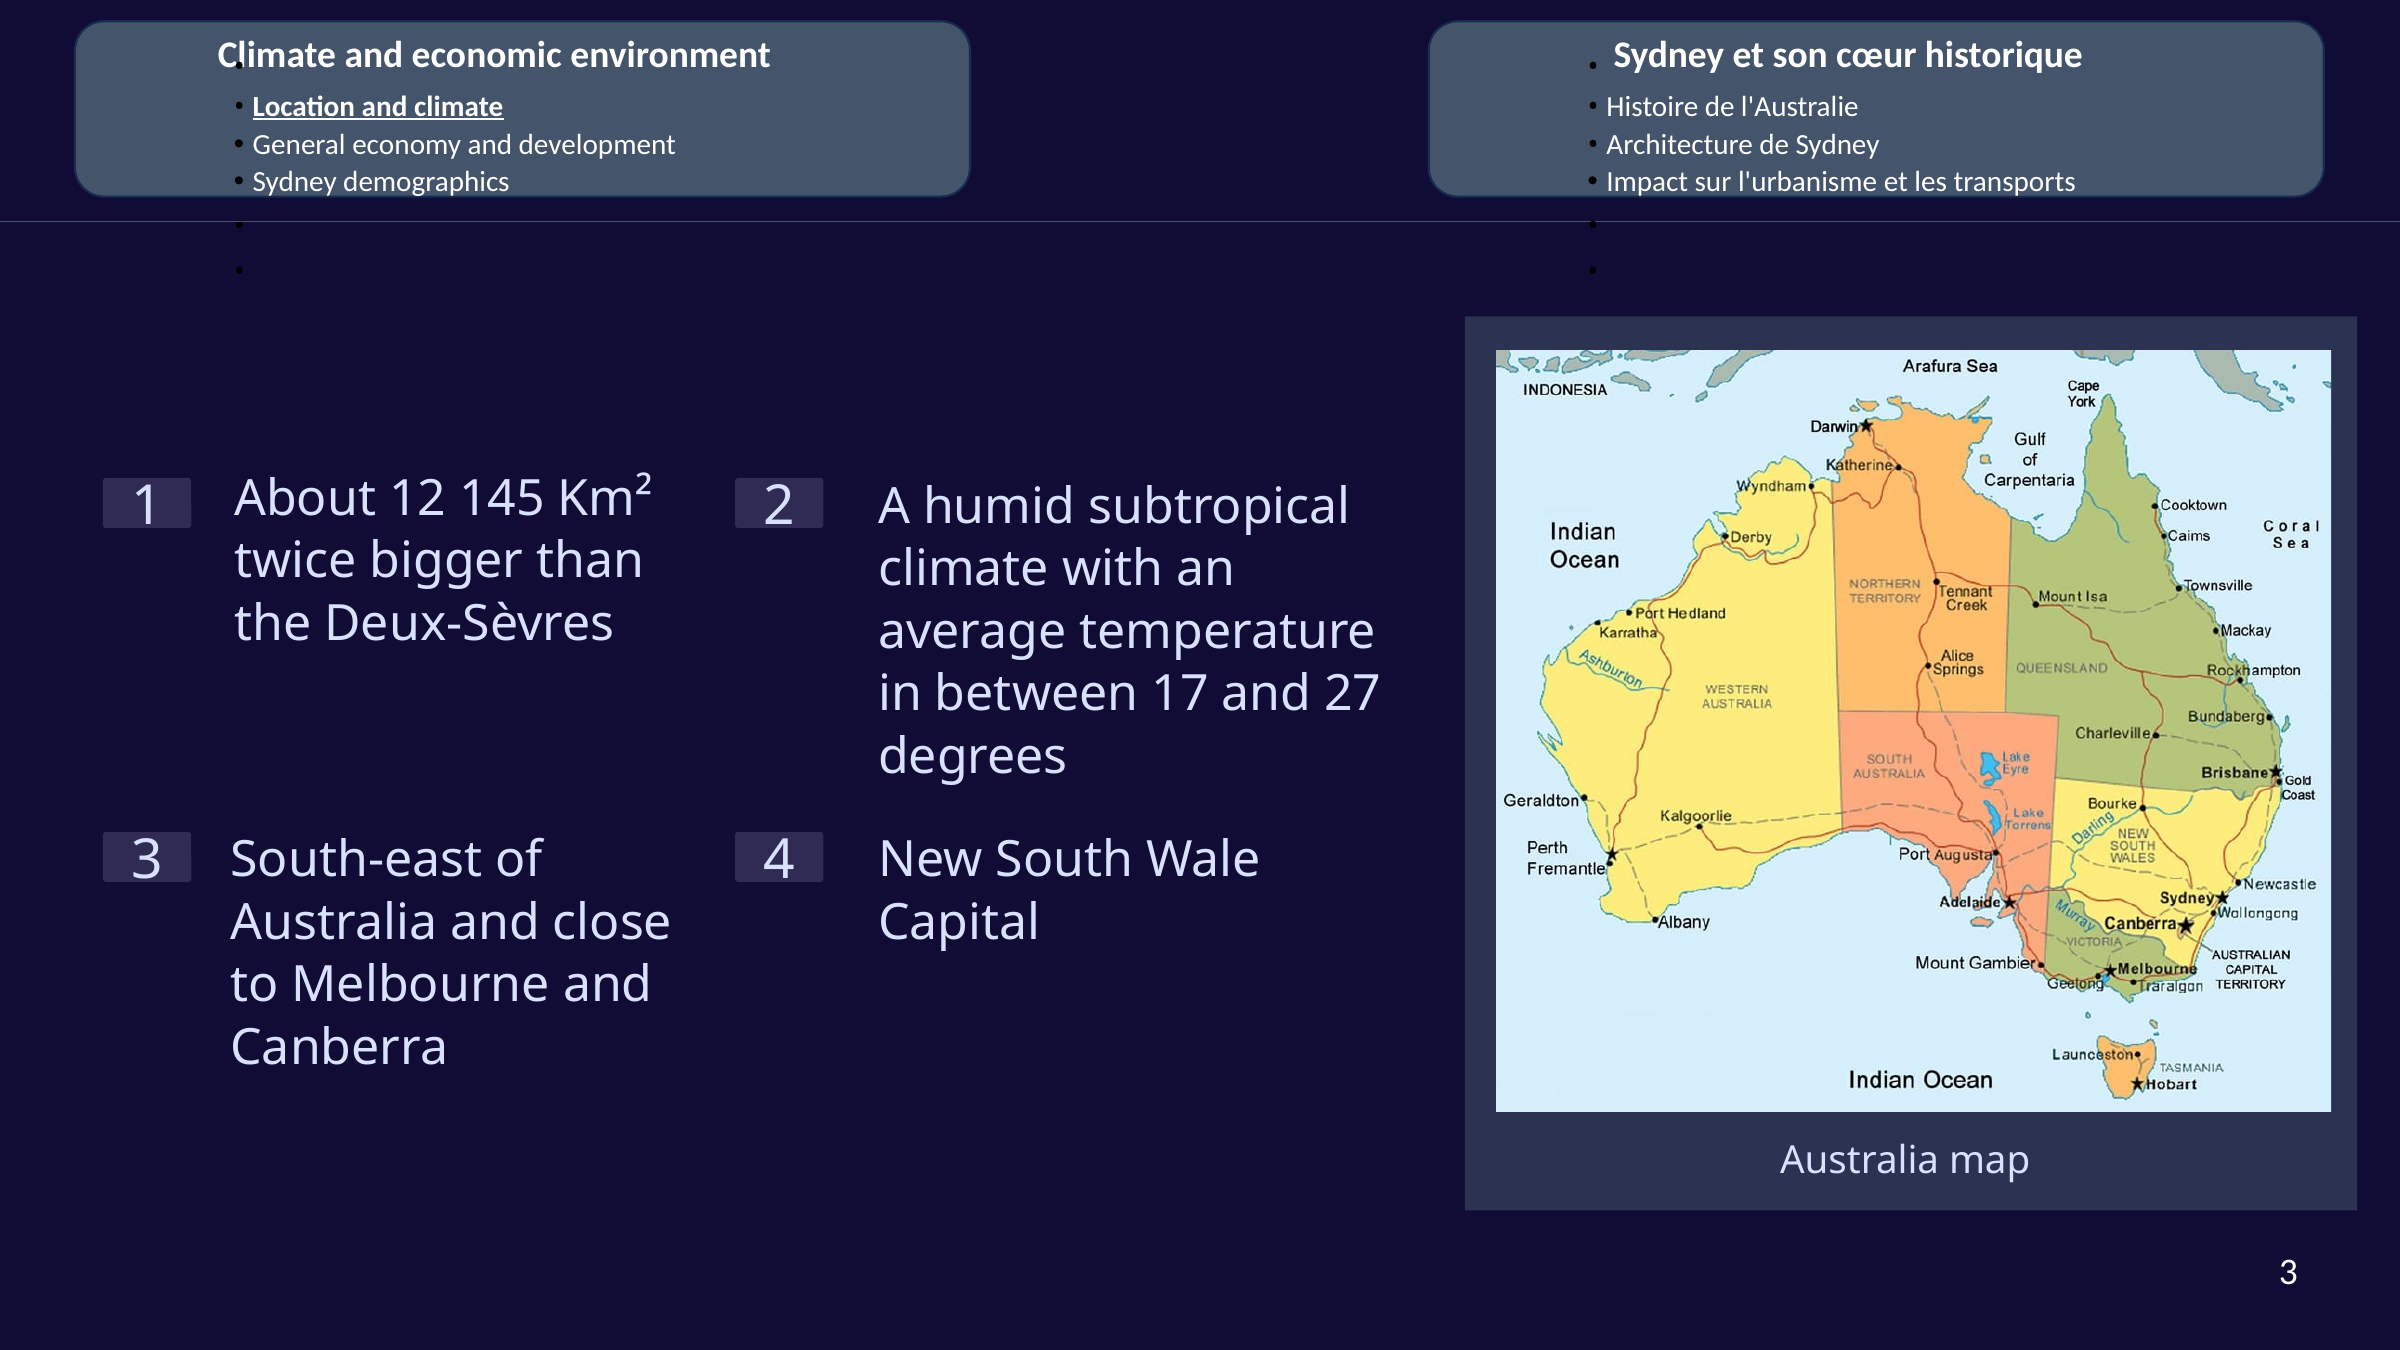

Climate and economic environment
Sydney et son cœur historique
Location and climate
General economy and development
Sydney demographics
Histoire de l'Australie
Architecture de Sydney
Impact sur l'urbanisme et les transports
About 12 145 Km² twice bigger than the Deux-Sèvres
A humid subtropical climate with an average temperature in between 17 and 27 degrees
1
2
South-east of Australia and close to Melbourne and Canberra
New South Wale Capital
3
4
Australia map
3